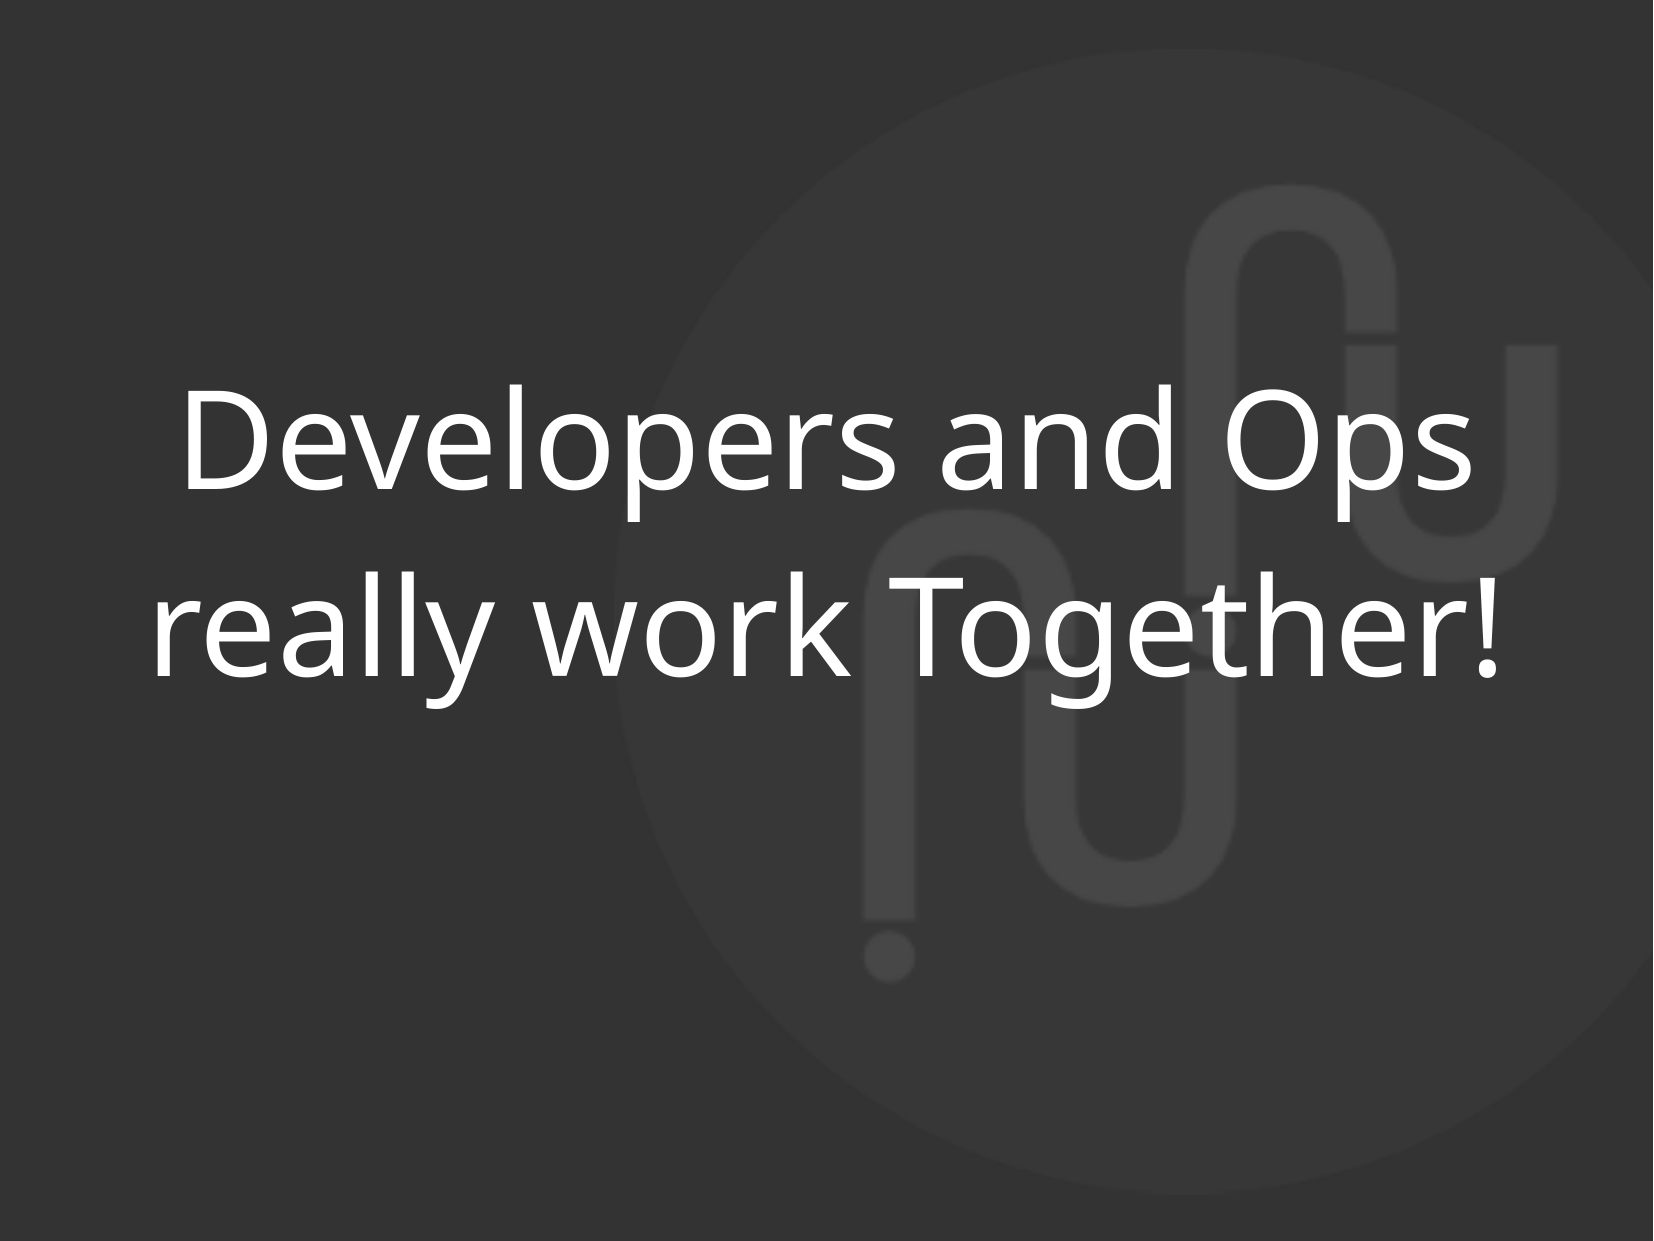

# Developers and Ops really work Together!